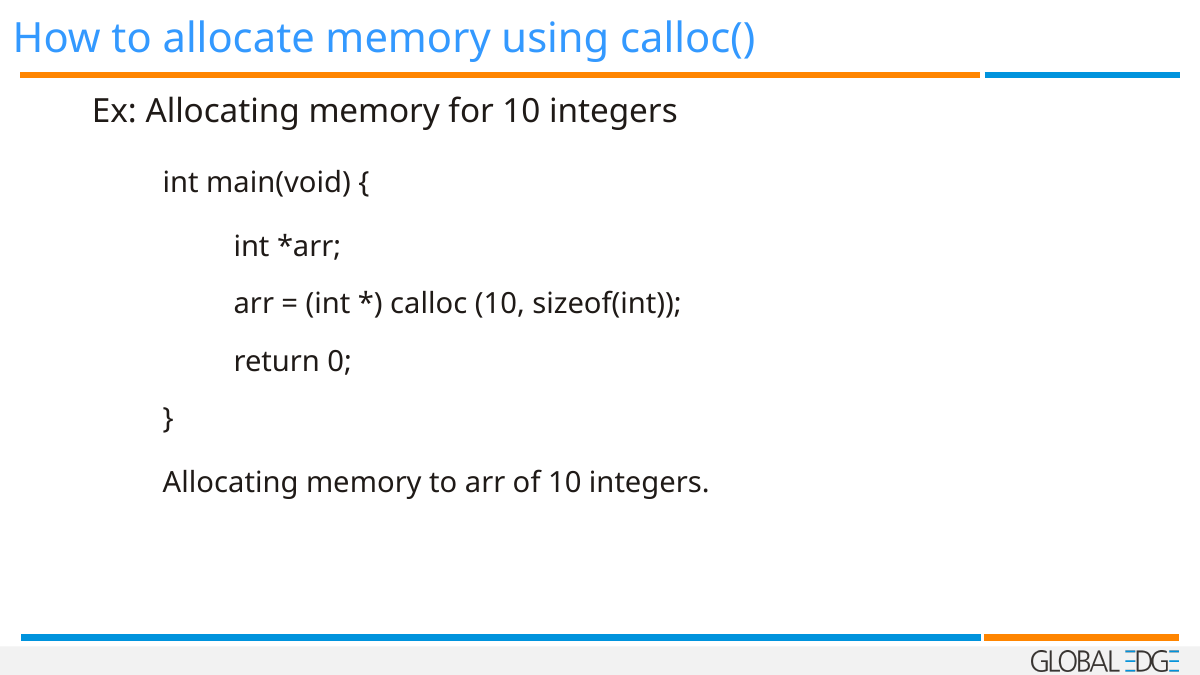

# How to allocate memory using calloc()
Ex: Allocating memory for 10 integers
int main(void) {
int *arr;
arr = (int *) calloc (10, sizeof(int));
return 0;
}
Allocating memory to arr of 10 integers.